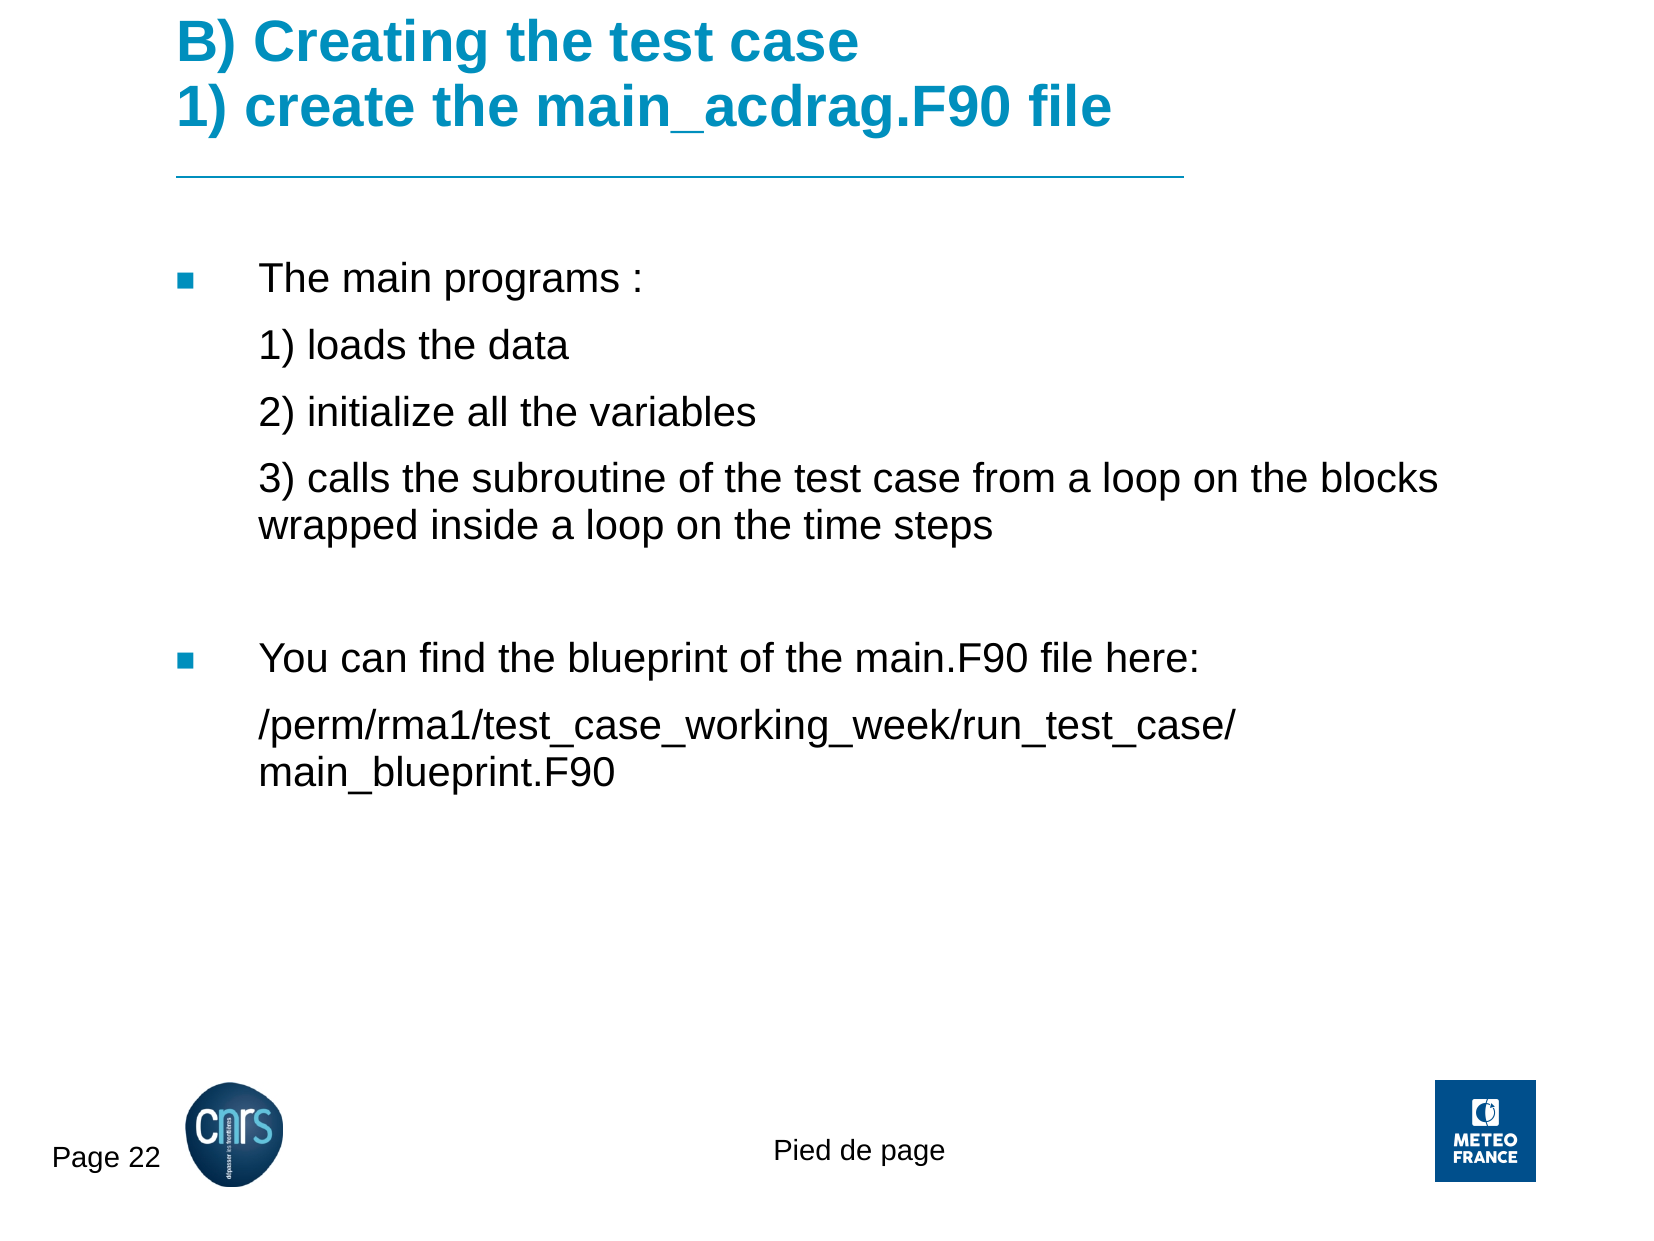

# B) Creating the test case 1) create the main_acdrag.F90 file
The main programs :
1) loads the data
2) initialize all the variables
3) calls the subroutine of the test case from a loop on the blocks wrapped inside a loop on the time steps
You can find the blueprint of the main.F90 file here:
/perm/rma1/test_case_working_week/run_test_case/main_blueprint.F90
Pied de page
22